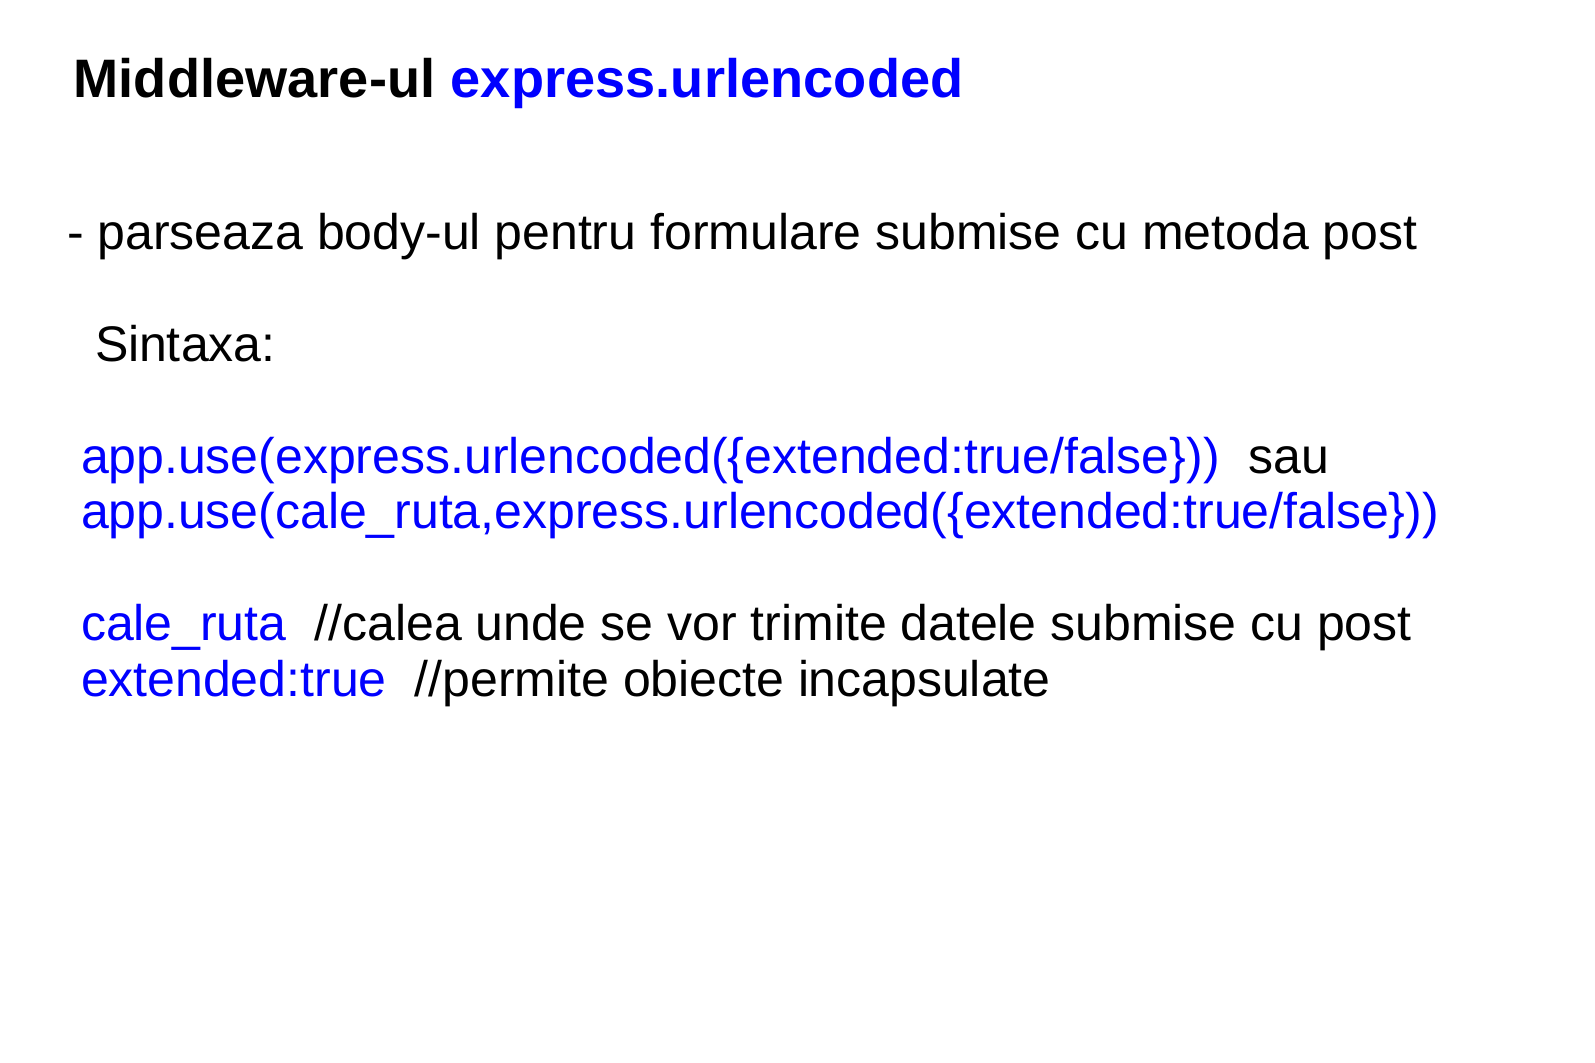

Middleware-ul express.urlencoded
- parseaza body-ul pentru formulare submise cu metoda post
 Sintaxa:
 app.use(express.urlencoded({extended:true/false})) sau
 app.use(cale_ruta,express.urlencoded({extended:true/false}))
 cale_ruta //calea unde se vor trimite datele submise cu post
 extended:true //permite obiecte incapsulate